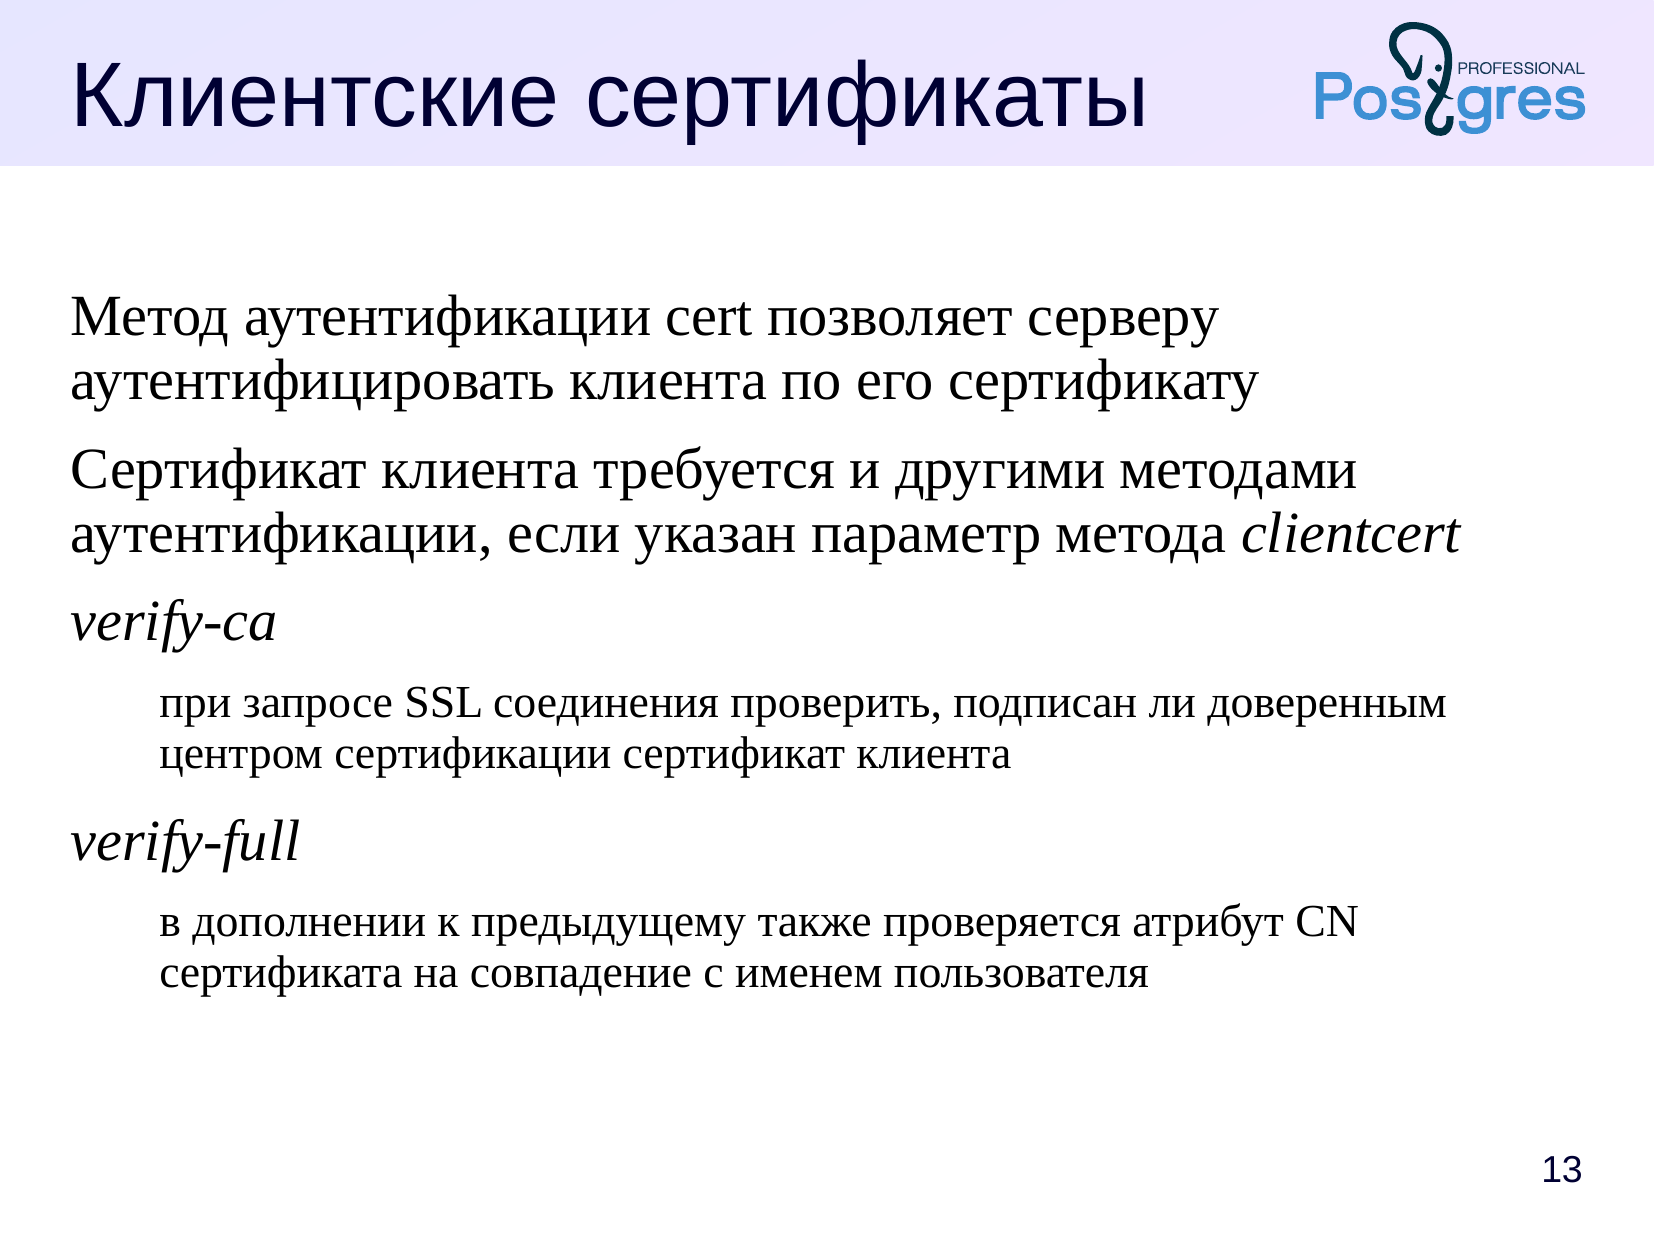

# Клиентские сертификаты
Метод аутентификации cert позволяет серверу аутентифицировать клиента по его сертификату
Сертификат клиента требуется и другими методами аутентификации, если указан параметр метода clientcert
verify-ca
при запросе SSL соединения проверить, подписан ли доверенным центром сертификации сертификат клиента
verify-full
в дополнении к предыдущему также проверяется атрибут CN сертификата на совпадение с именем пользователя